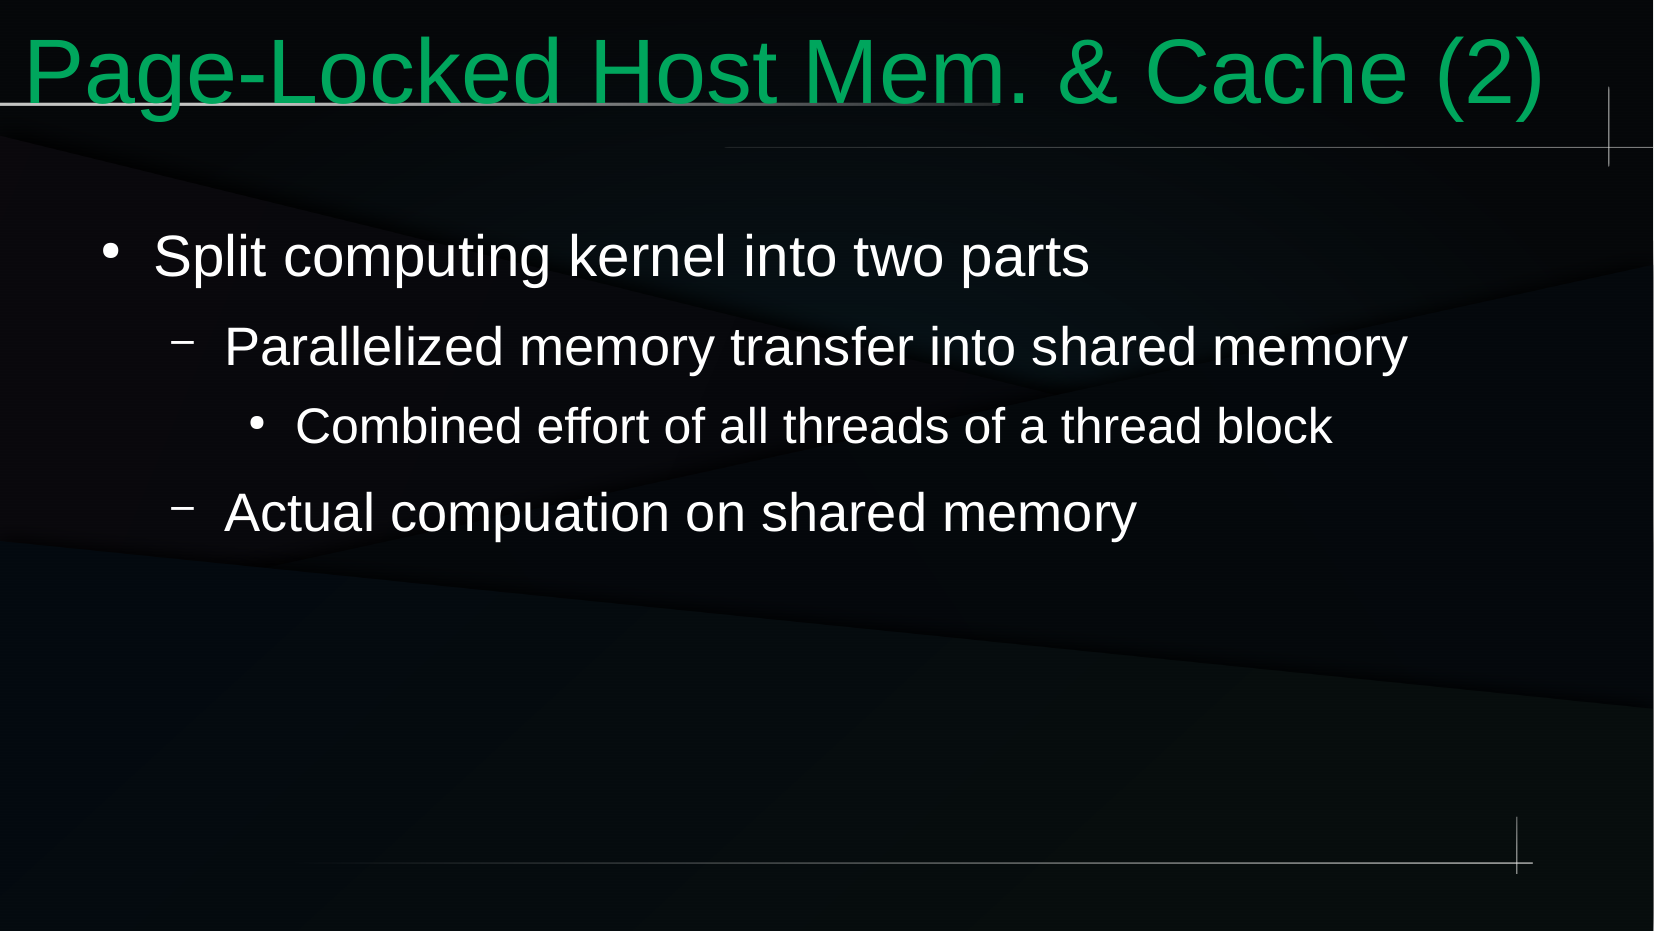

# Page-Locked Host Mem. & Cache (2)
Split computing kernel into two parts
Parallelized memory transfer into shared memory
Combined effort of all threads of a thread block
Actual compuation on shared memory